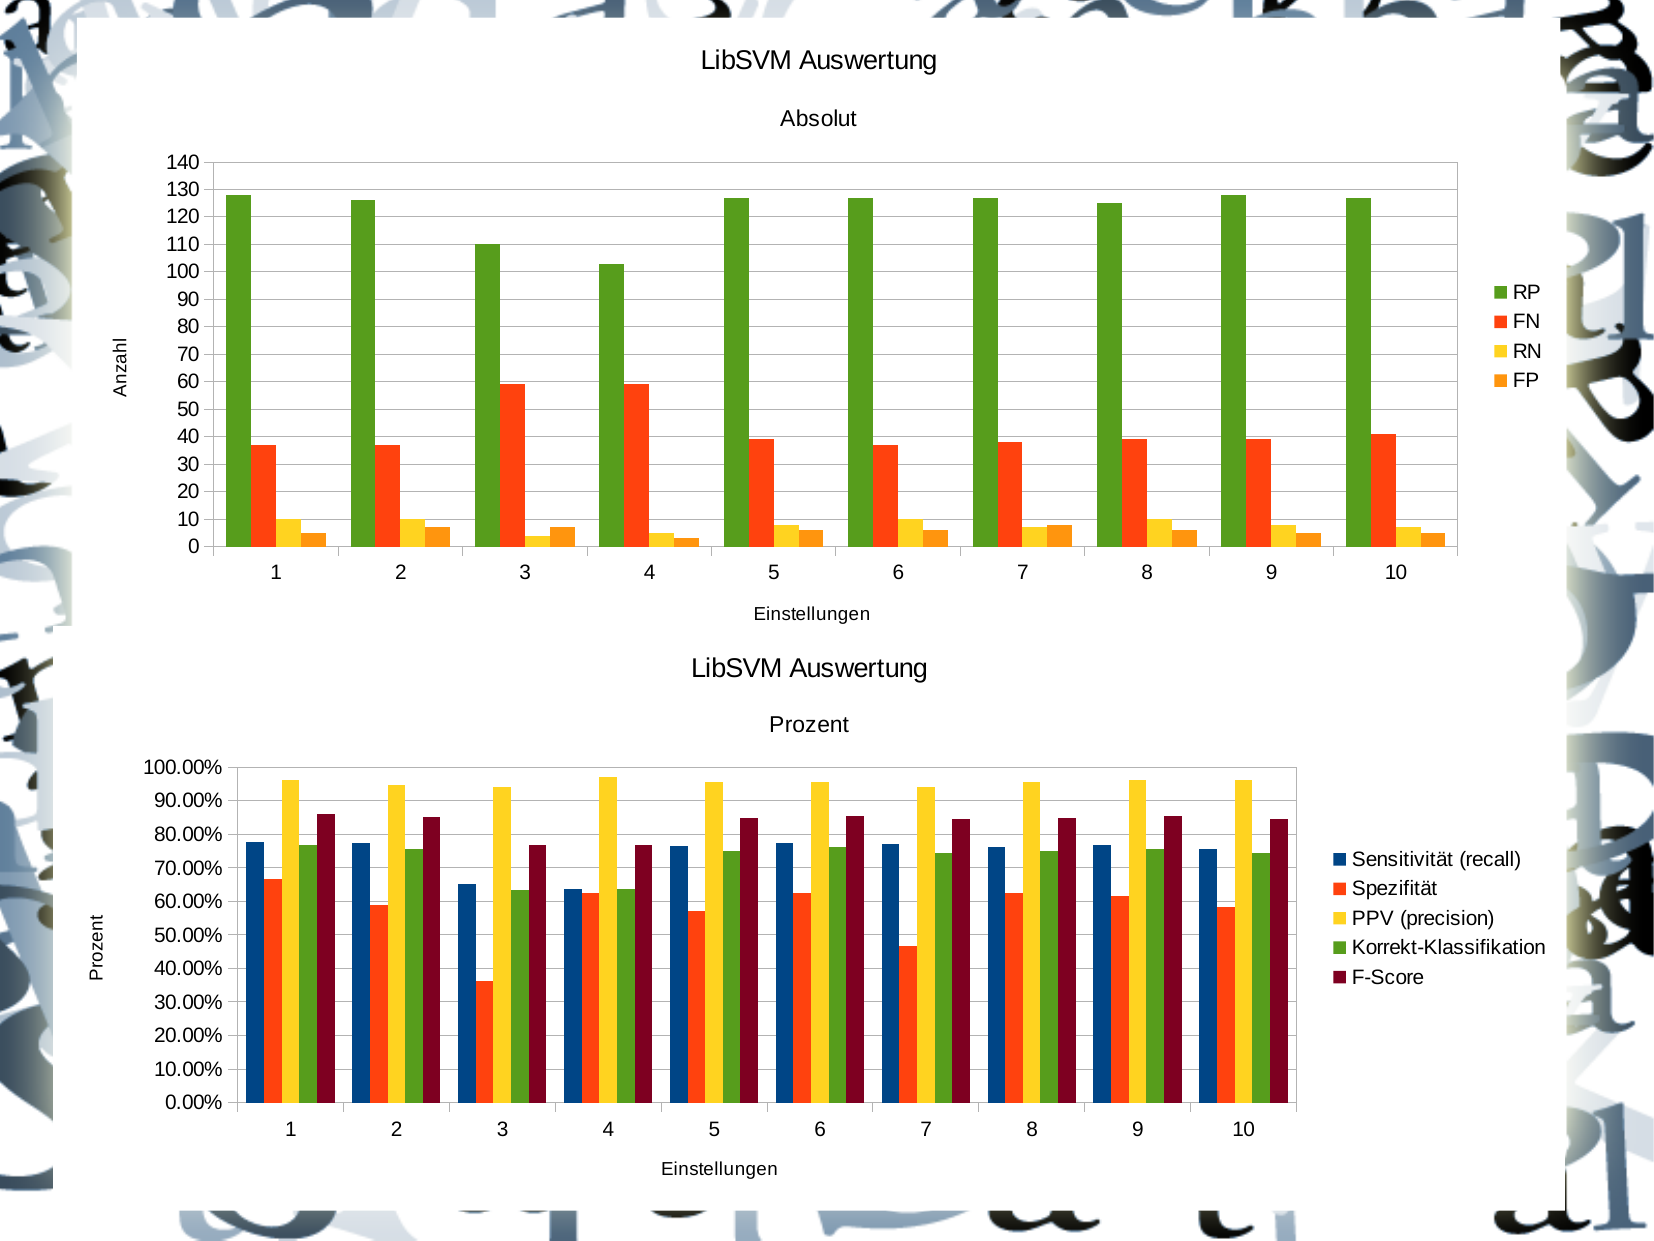

### Chart: LibSVM Auswertung
Absolut
| Category | RP | FN | RN | FP |
|---|---|---|---|---|
| 1 | 128.0 | 37.0 | 10.0 | 5.0 |
| 2 | 126.0 | 37.0 | 10.0 | 7.0 |
| 3 | 110.0 | 59.0 | 4.0 | 7.0 |
| 4 | 103.0 | 59.0 | 5.0 | 3.0 |
| 5 | 127.0 | 39.0 | 8.0 | 6.0 |
| 6 | 127.0 | 37.0 | 10.0 | 6.0 |
| 7 | 127.0 | 38.0 | 7.0 | 8.0 |
| 8 | 125.0 | 39.0 | 10.0 | 6.0 |
| 9 | 128.0 | 39.0 | 8.0 | 5.0 |
| 10 | 127.0 | 41.0 | 7.0 | 5.0 |
### Chart: LibSVM Auswertung
Prozent
| Category | Sensitivität (recall) | Spezifität | PPV (precision) | Korrekt-Klassifikation | F-Score |
|---|---|---|---|---|---|
| 1 | 0.775757575757576 | 0.666666666666667 | 0.962406015037594 | 0.766666666666667 | 0.859060402684564 |
| 2 | 0.773006134969325 | 0.588235294117647 | 0.947368421052632 | 0.755555555555556 | 0.851351351351351 |
| 3 | 0.650887573964497 | 0.363636363636364 | 0.94017094017094 | 0.633333333333333 | 0.769230769230769 |
| 4 | 0.635802469135802 | 0.625 | 0.971698113207547 | 0.635294117647059 | 0.76865671641791 |
| 5 | 0.765060240963855 | 0.571428571428571 | 0.954887218045113 | 0.75 | 0.849498327759197 |
| 6 | 0.774390243902439 | 0.625 | 0.954887218045113 | 0.761111111111111 | 0.855218855218855 |
| 7 | 0.76969696969697 | 0.466666666666667 | 0.940740740740741 | 0.744444444444444 | 0.846666666666667 |
| 8 | 0.76219512195122 | 0.625 | 0.954198473282443 | 0.75 | 0.847457627118644 |
| 9 | 0.766467065868264 | 0.615384615384615 | 0.962406015037594 | 0.755555555555556 | 0.853333333333333 |
| 10 | 0.755952380952381 | 0.583333333333333 | 0.962121212121212 | 0.744444444444444 | 0.846666666666667 |